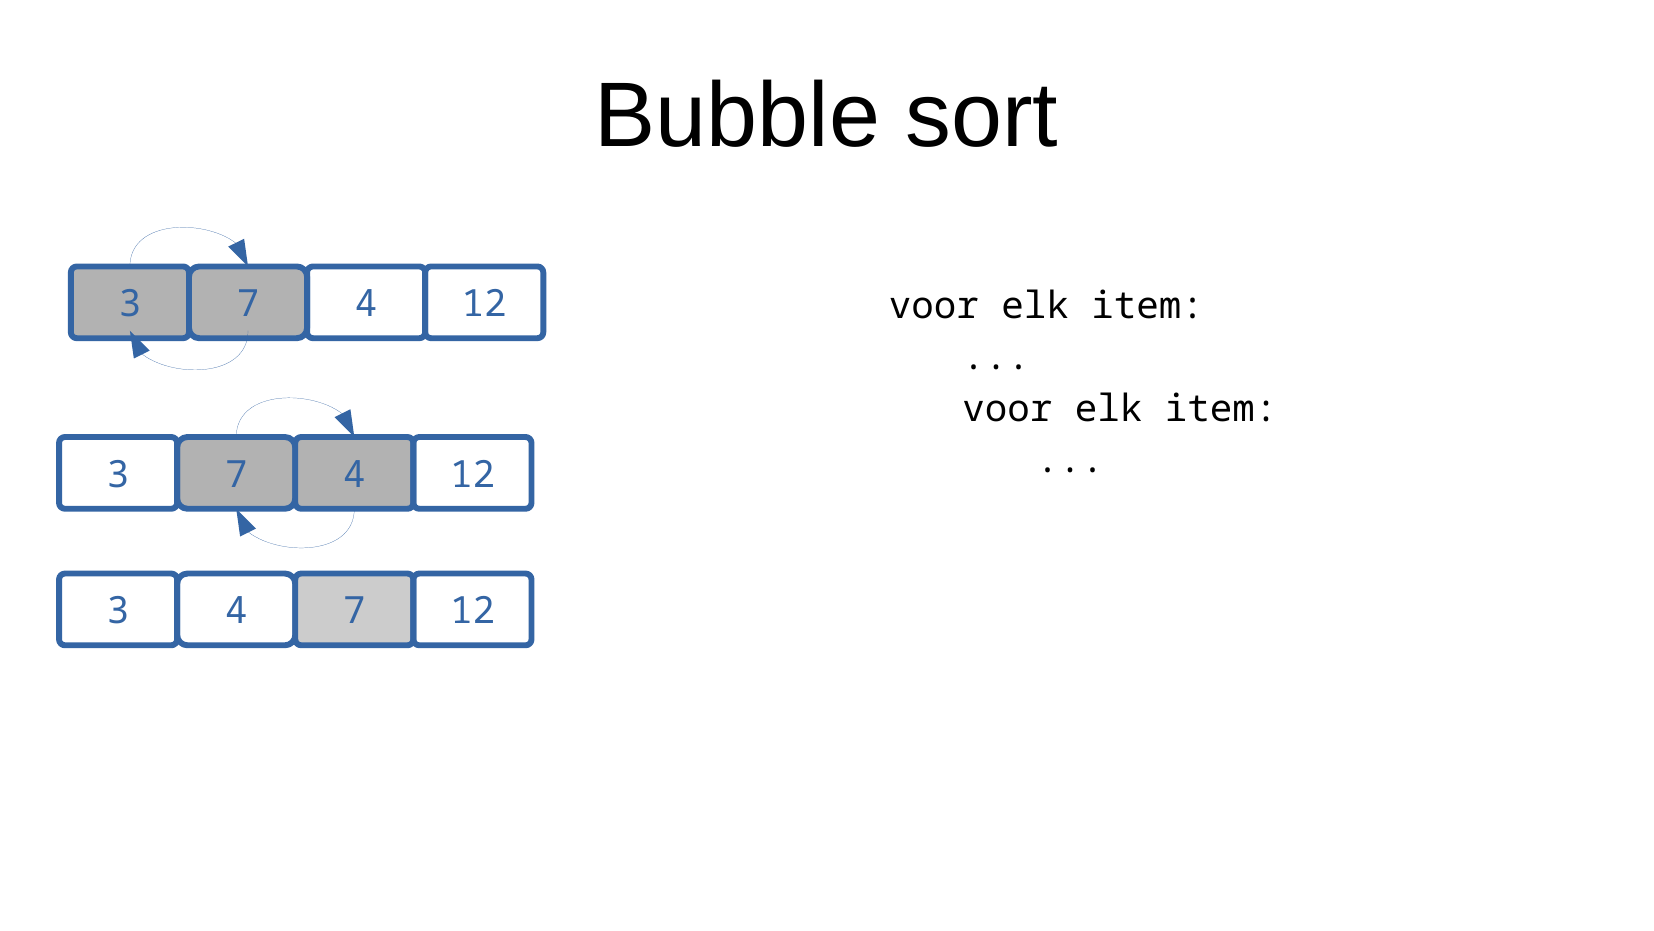

# Bubble sort
3
7
4
12
voor elk item:
	...
	voor elk item:
		...
3
7
4
12
3
4
7
12